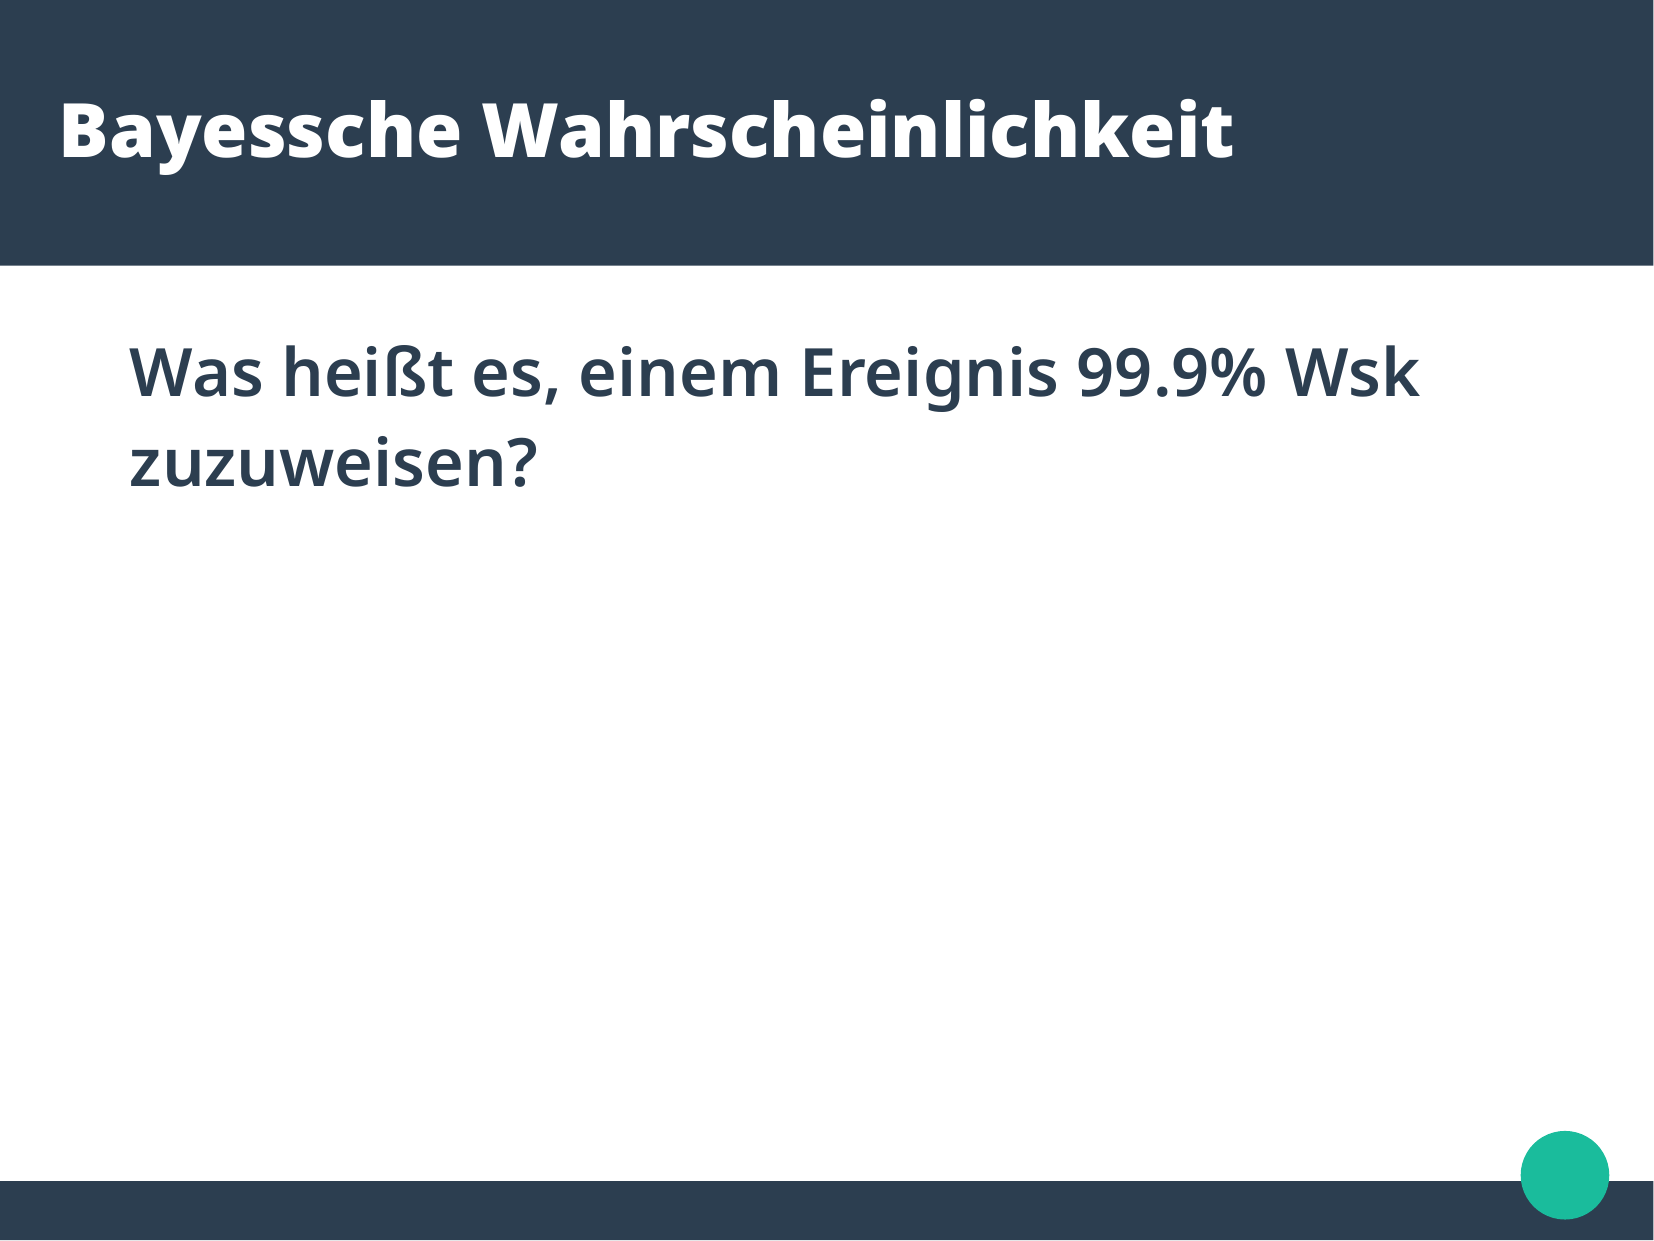

# Bayessche Wahrscheinlichkeit
Was heißt es, einem Ereignis 99.9% Wsk zuzuweisen?